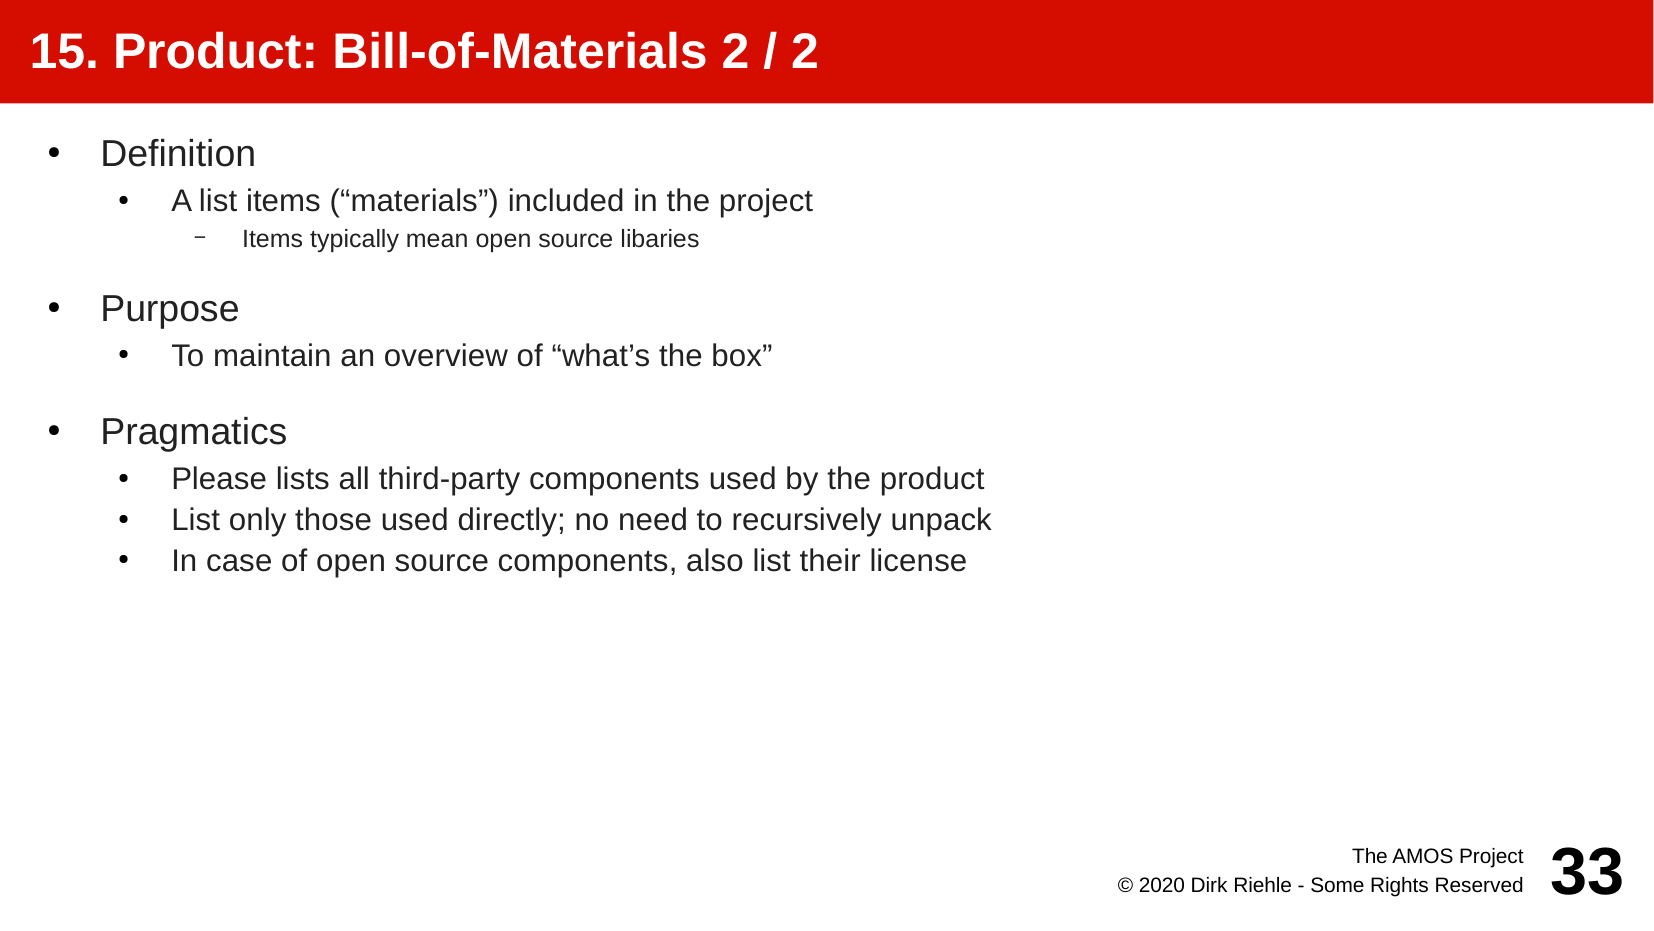

# 15. Product: Bill-of-Materials 2 / 2
Definition
A list items (“materials”) included in the project
Items typically mean open source libaries
Purpose
To maintain an overview of “what’s the box”
Pragmatics
Please lists all third-party components used by the product
List only those used directly; no need to recursively unpack
In case of open source components, also list their license
The AMOS Project
33
© 2020 Dirk Riehle - Some Rights Reserved